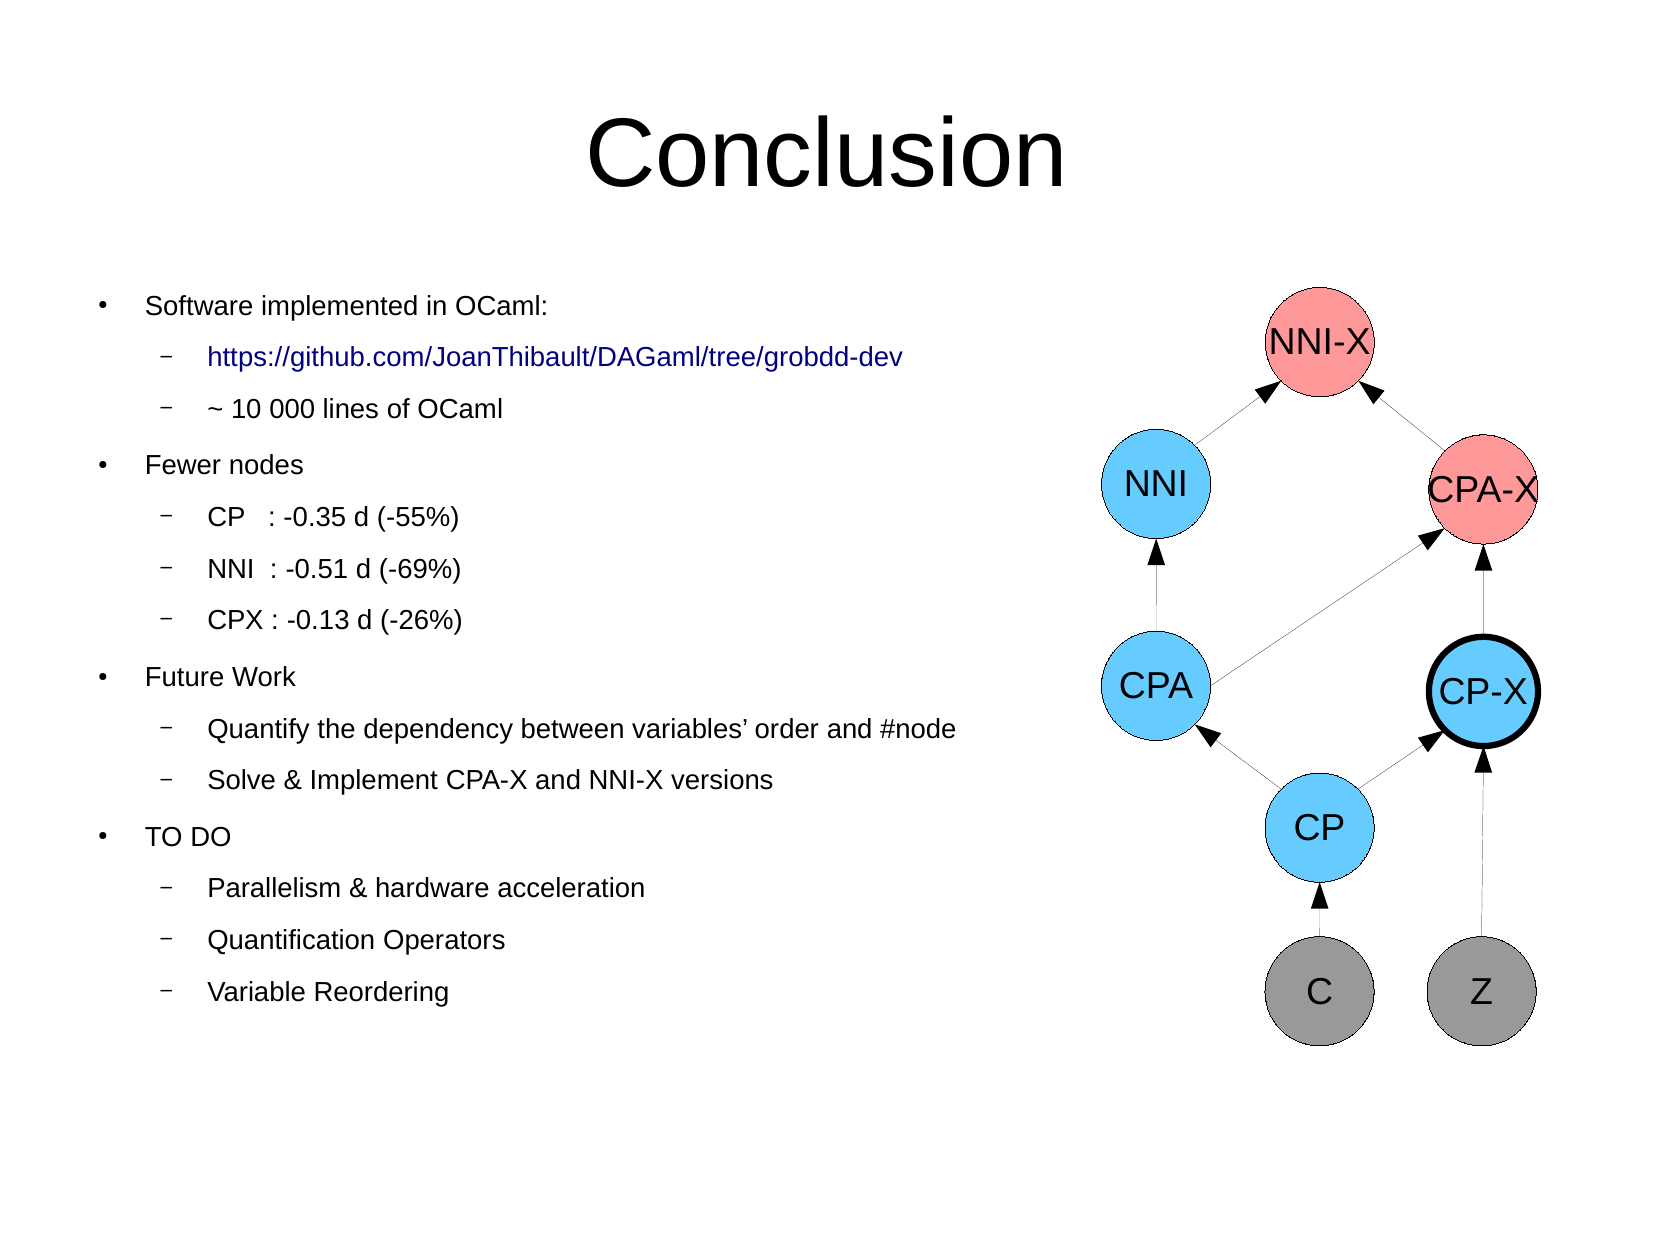

# Conclusion
NNI-X
Software implemented in OCaml:
https://github.com/JoanThibault/DAGaml/tree/grobdd-dev
~ 10 000 lines of OCaml
Fewer nodes
CP : -0.35 d (-55%)
NNI : -0.51 d (-69%)
CPX : -0.13 d (-26%)
Future Work
Quantify the dependency between variables’ order and #node
Solve & Implement CPA-X and NNI-X versions
TO DO
Parallelism & hardware acceleration
Quantification Operators
Variable Reordering
NNI
CPA-X
CPA
CP-X
CP
C
Z